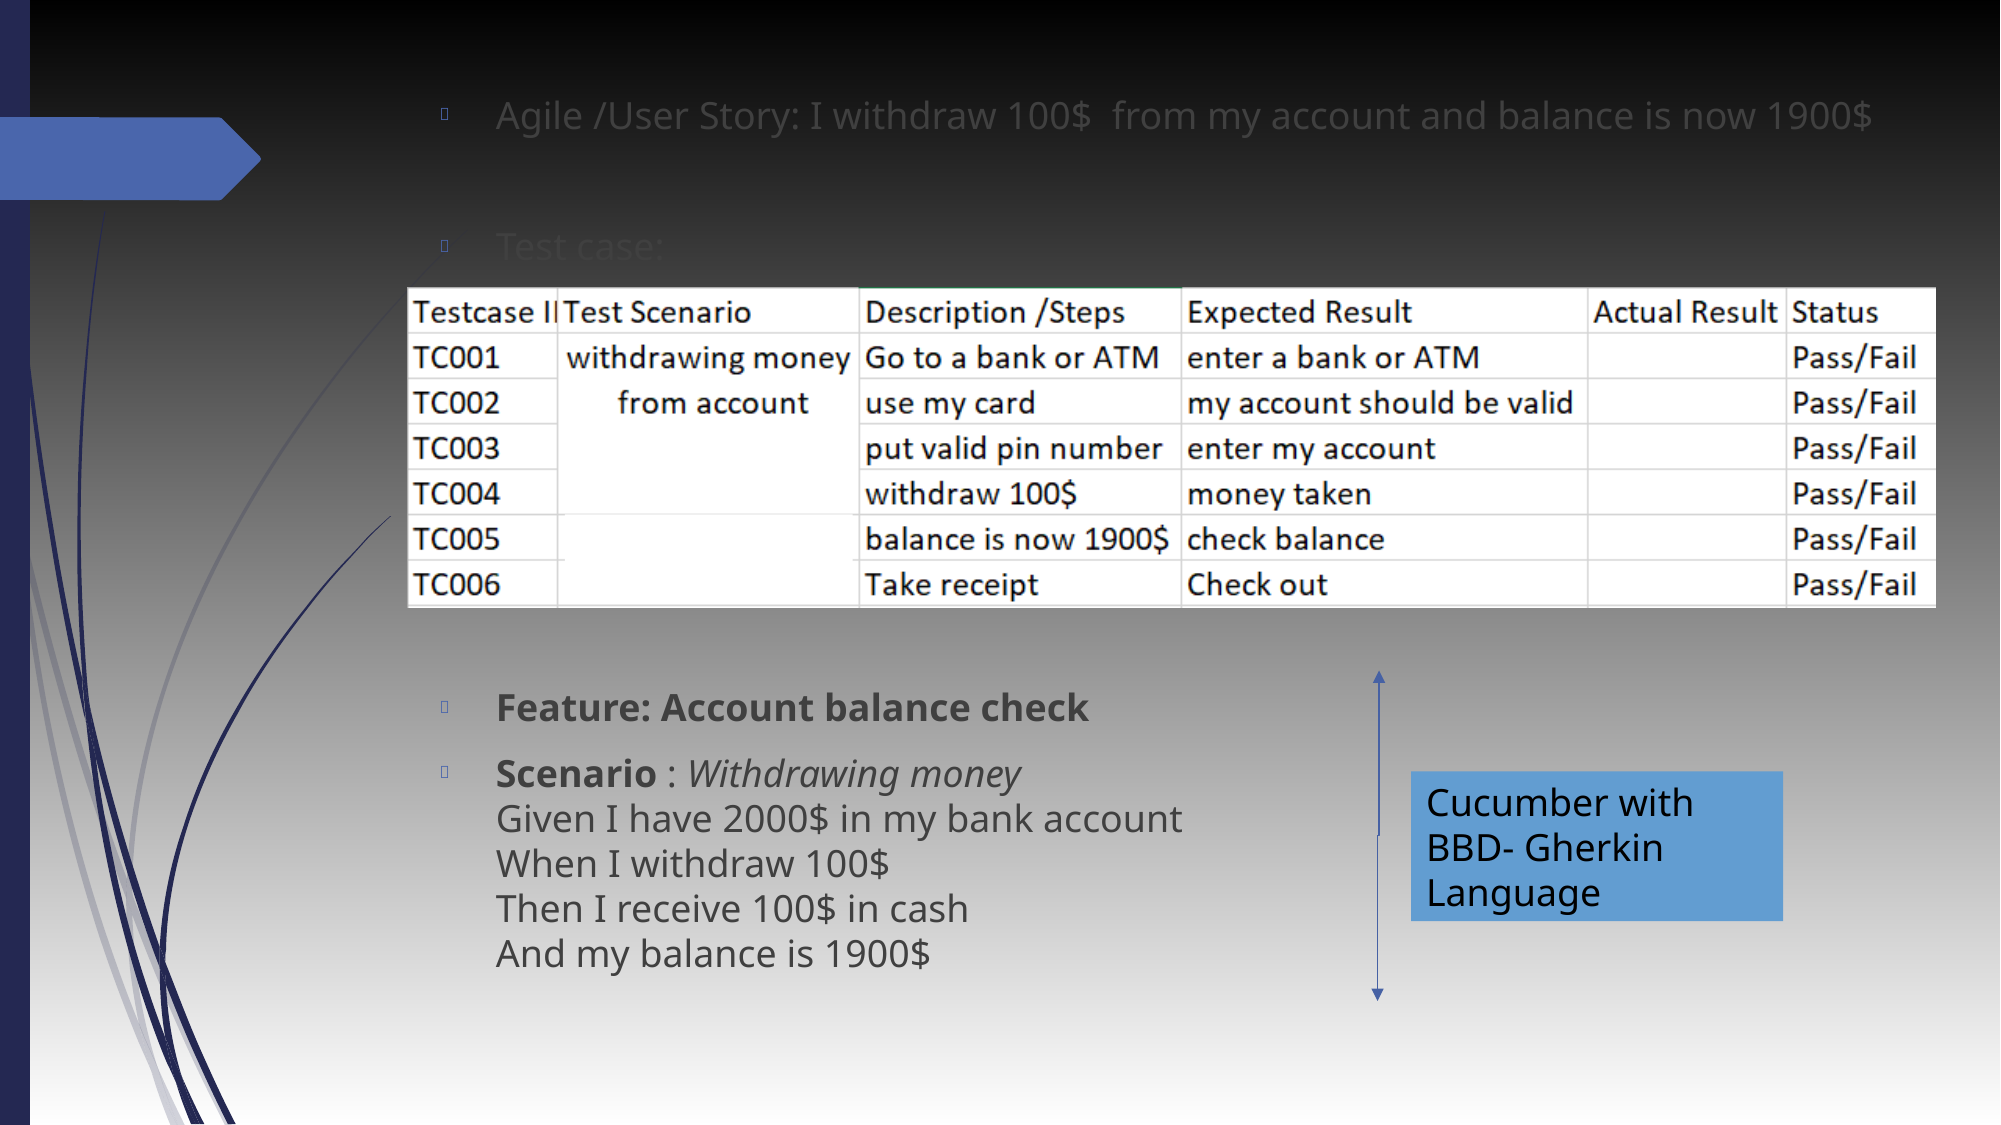

# Agile /User Story: I withdraw 100$ from my account and balance is now 1900$
Test case:
Feature: Account balance check
Scenario : Withdrawing money
Given I have 2000$ in my bank account
When I withdraw 100$
Then I receive 100$ in cash
And my balance is 1900$
Cucumber with BBD- Gherkin Language